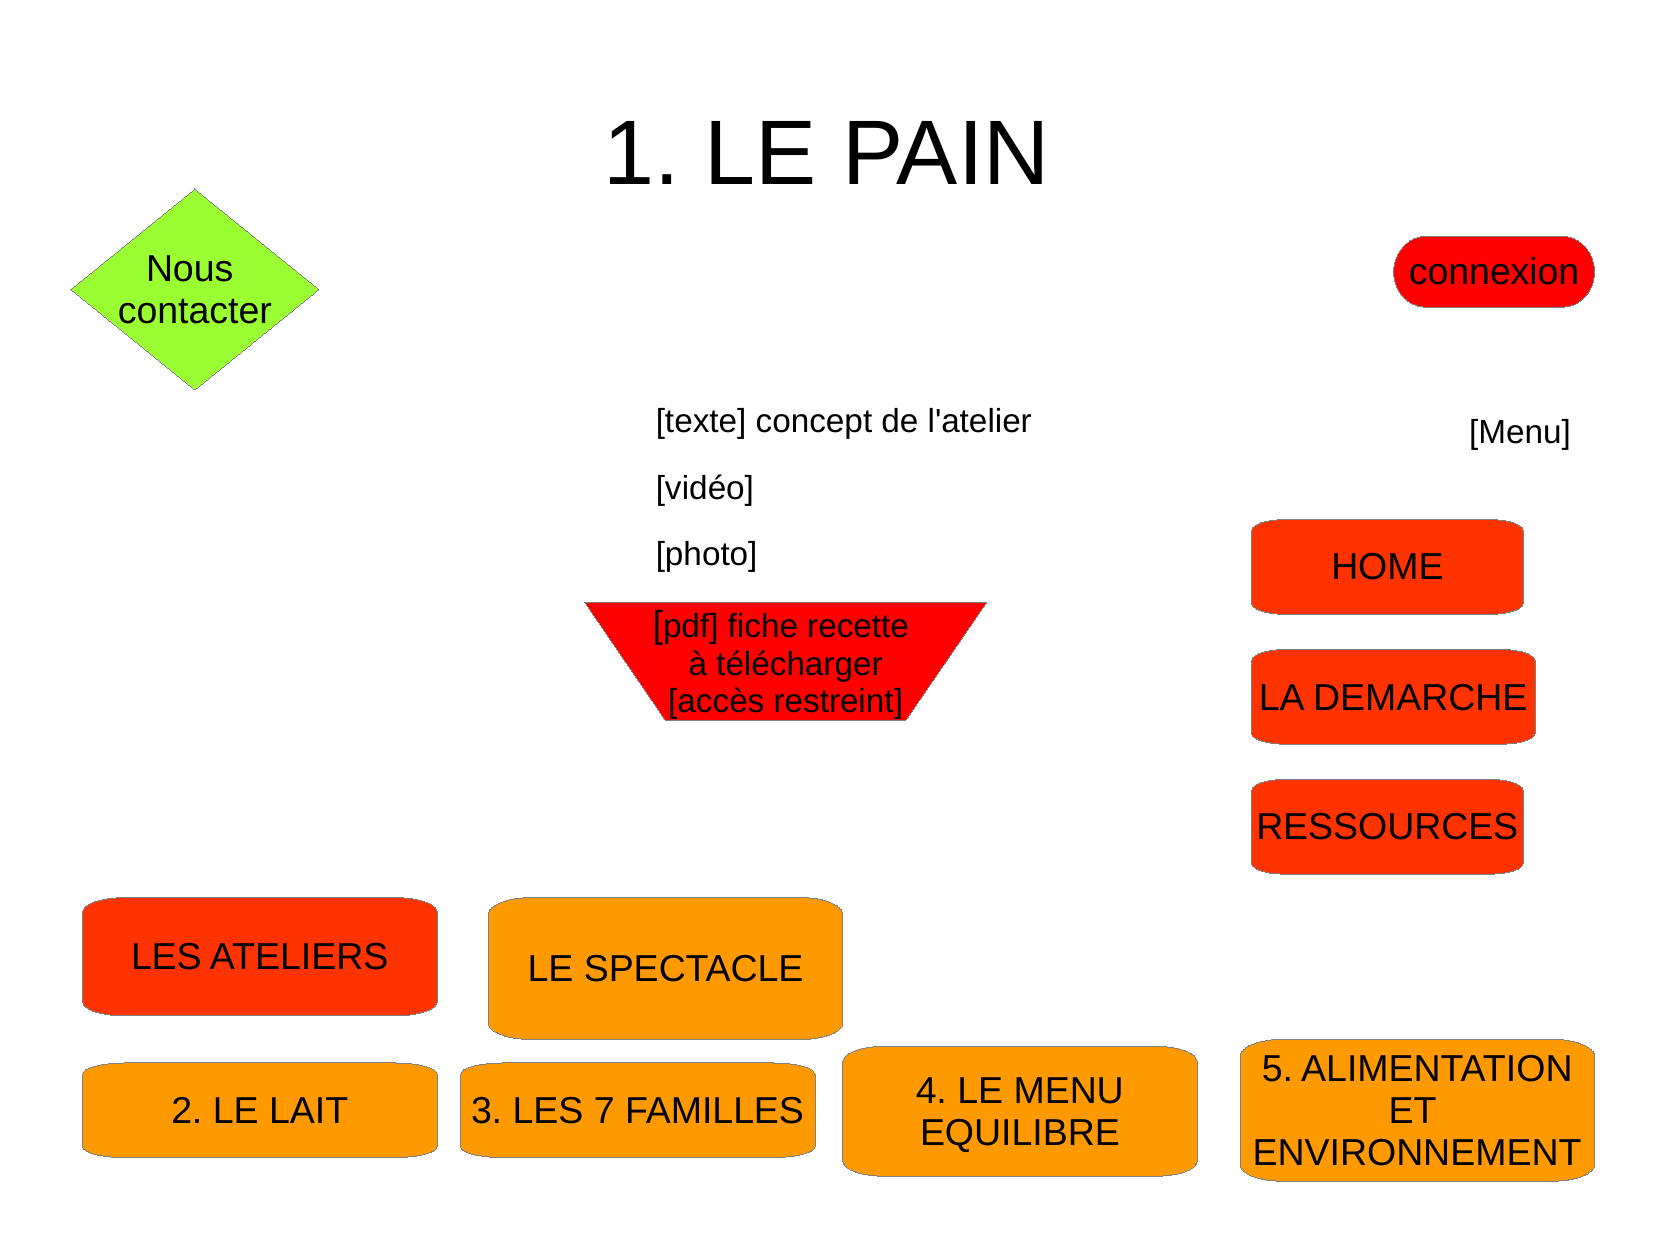

# 1. LE PAIN
Nous
contacter
connexion
[texte] concept de l'atelier
[vidéo]
[photo]
[Menu]
HOME
[pdf] fiche recette
à télécharger
[accès restreint]
LA DEMARCHE
RESSOURCES
LES ATELIERS
LE SPECTACLE
5. ALIMENTATION
ET
ENVIRONNEMENT
4. LE MENU
EQUILIBRE
2. LE LAIT
3. LES 7 FAMILLES